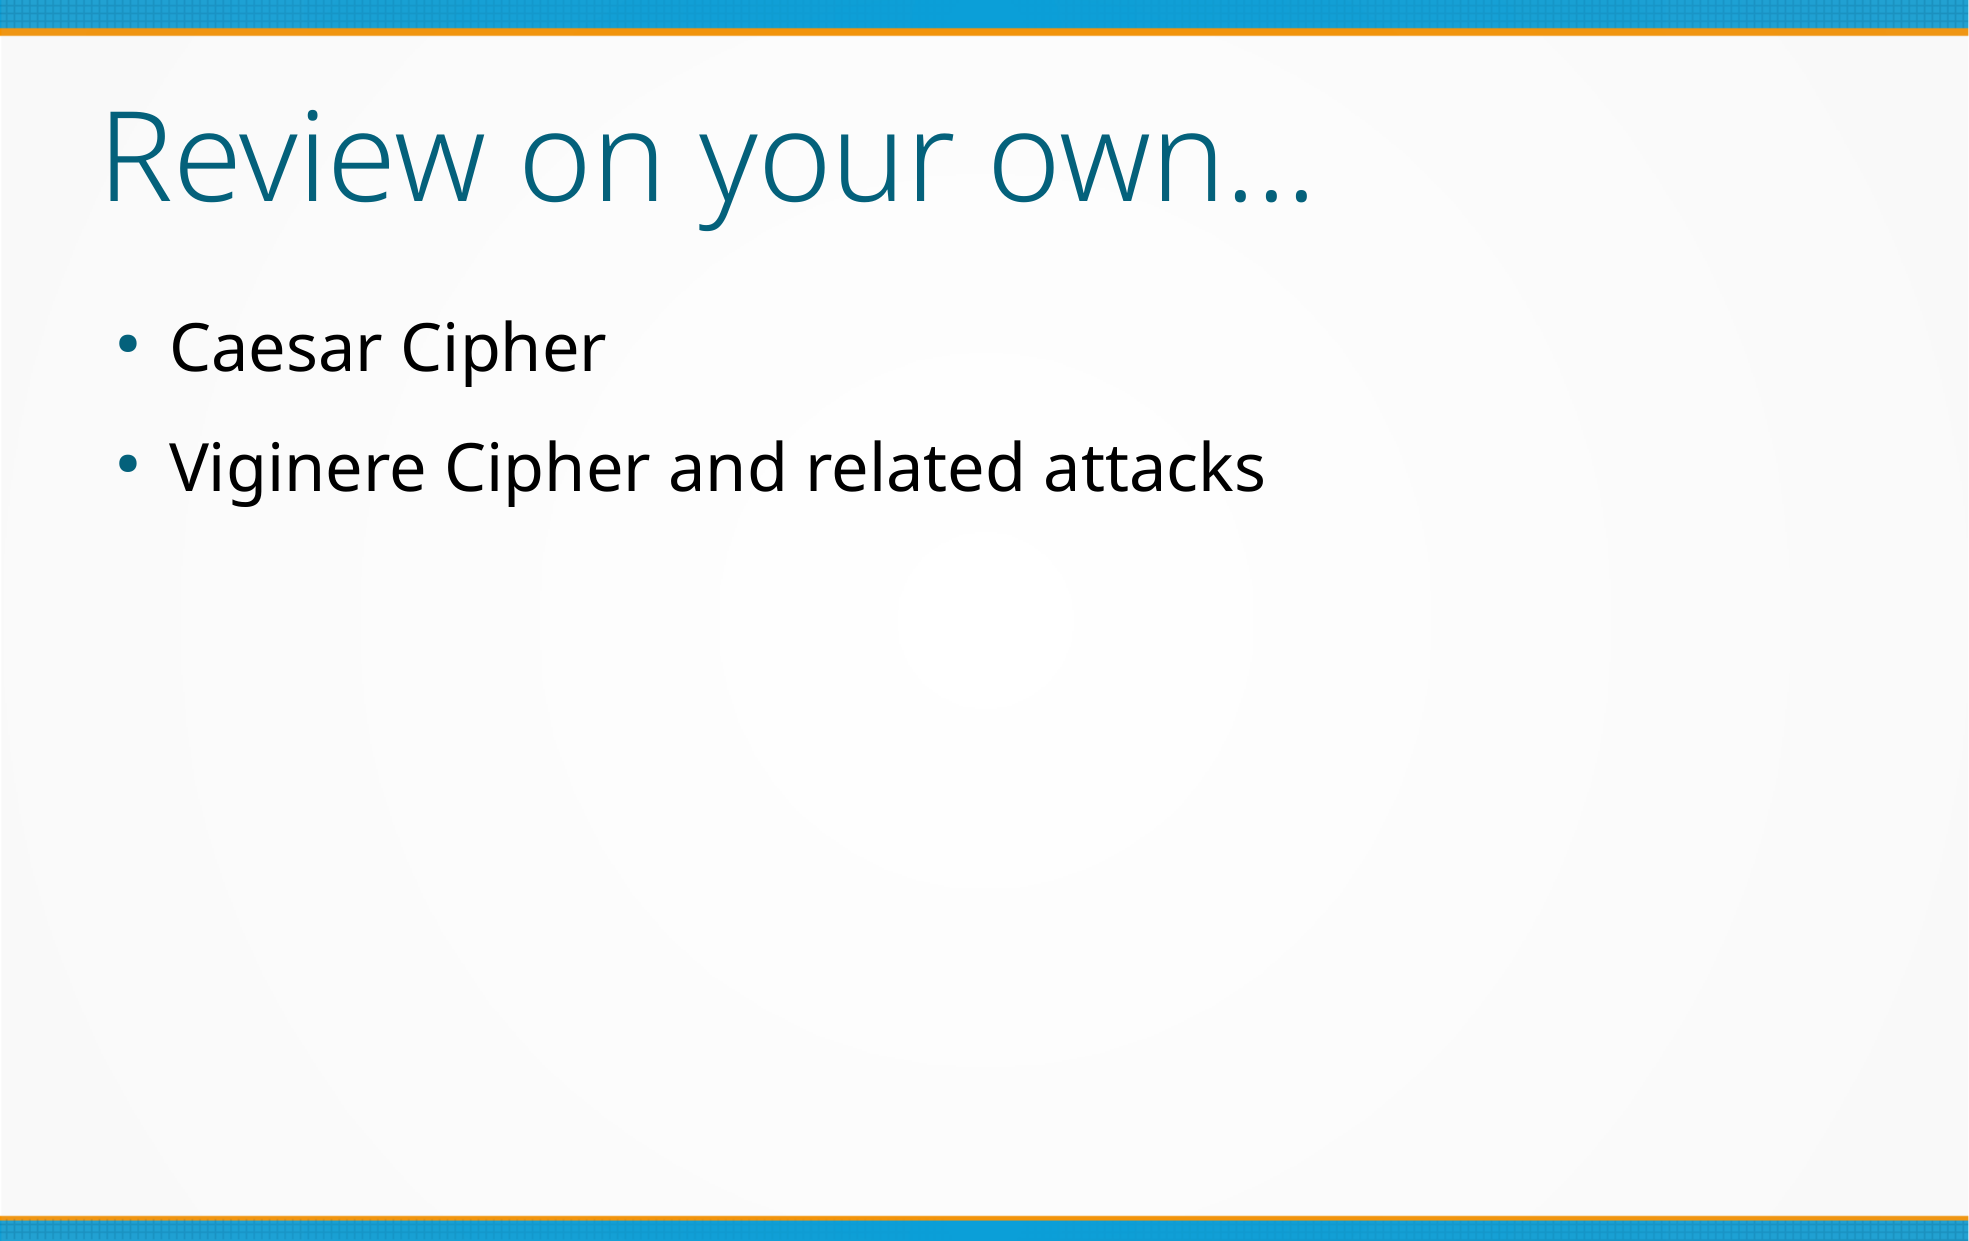

# Review on your own...
Caesar Cipher
Viginere Cipher and related attacks